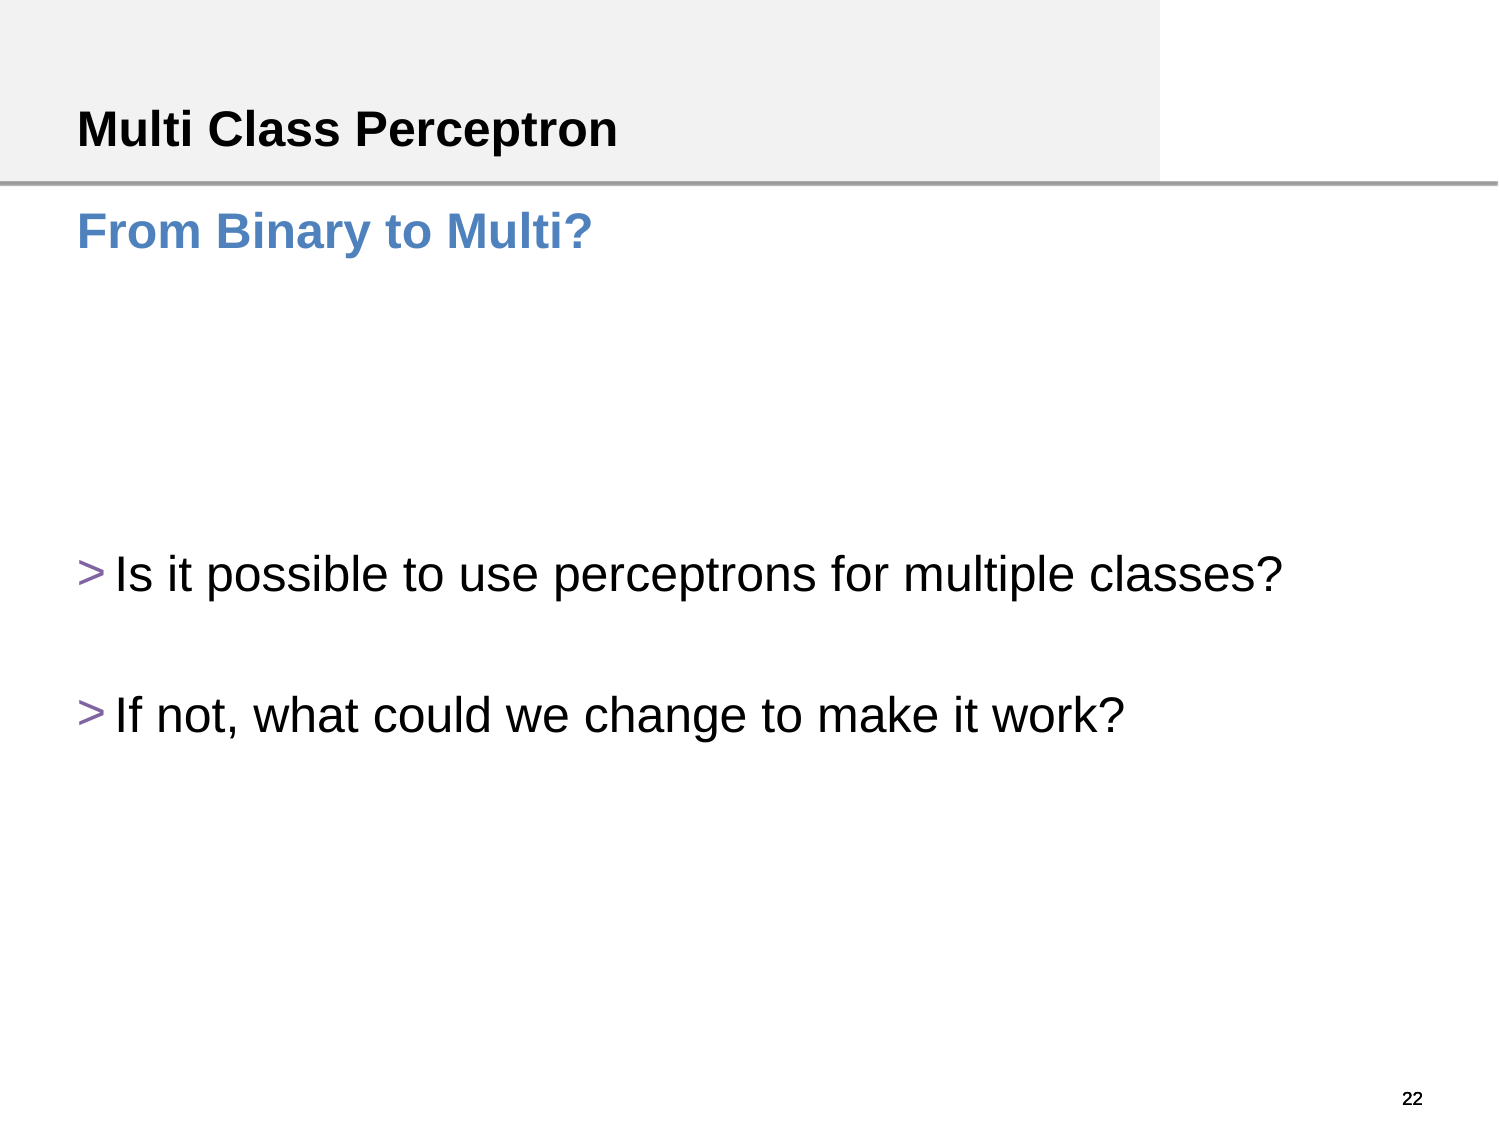

Multi Class Perceptron
# From Binary to Multi?
Is it possible to use perceptrons for multiple classes?
If not, what could we change to make it work?